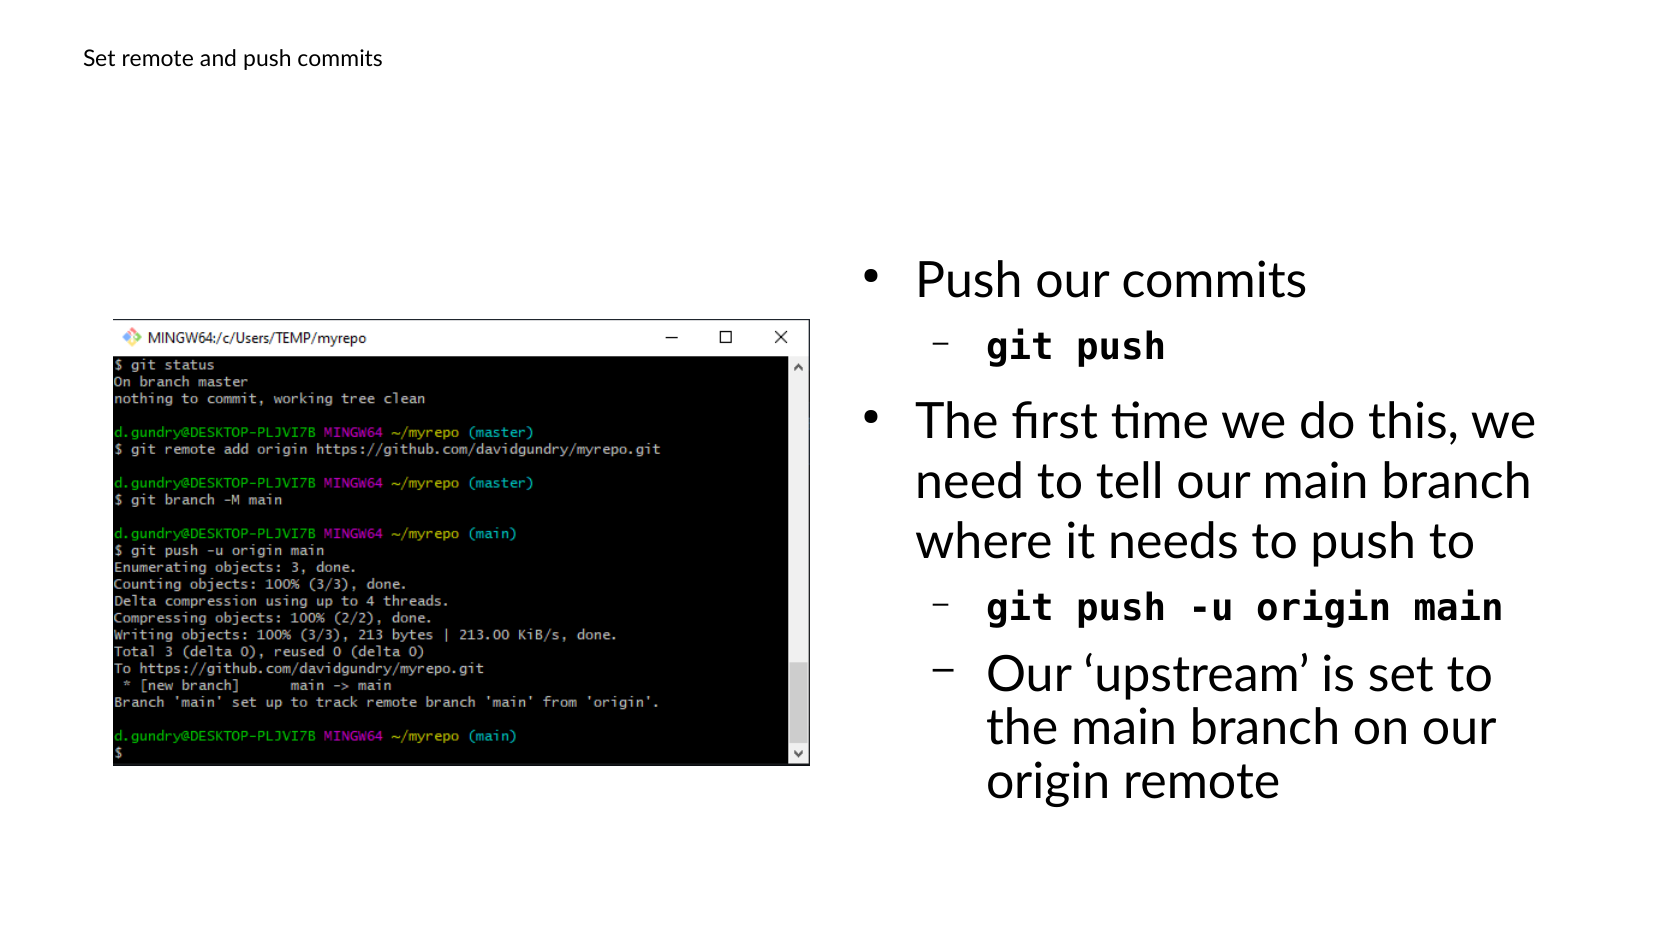

Set remote and push commits
# Push our commits
git push
The first time we do this, we need to tell our main branch where it needs to push to
git push -u origin main
Our ‘upstream’ is set to the main branch on our origin remote